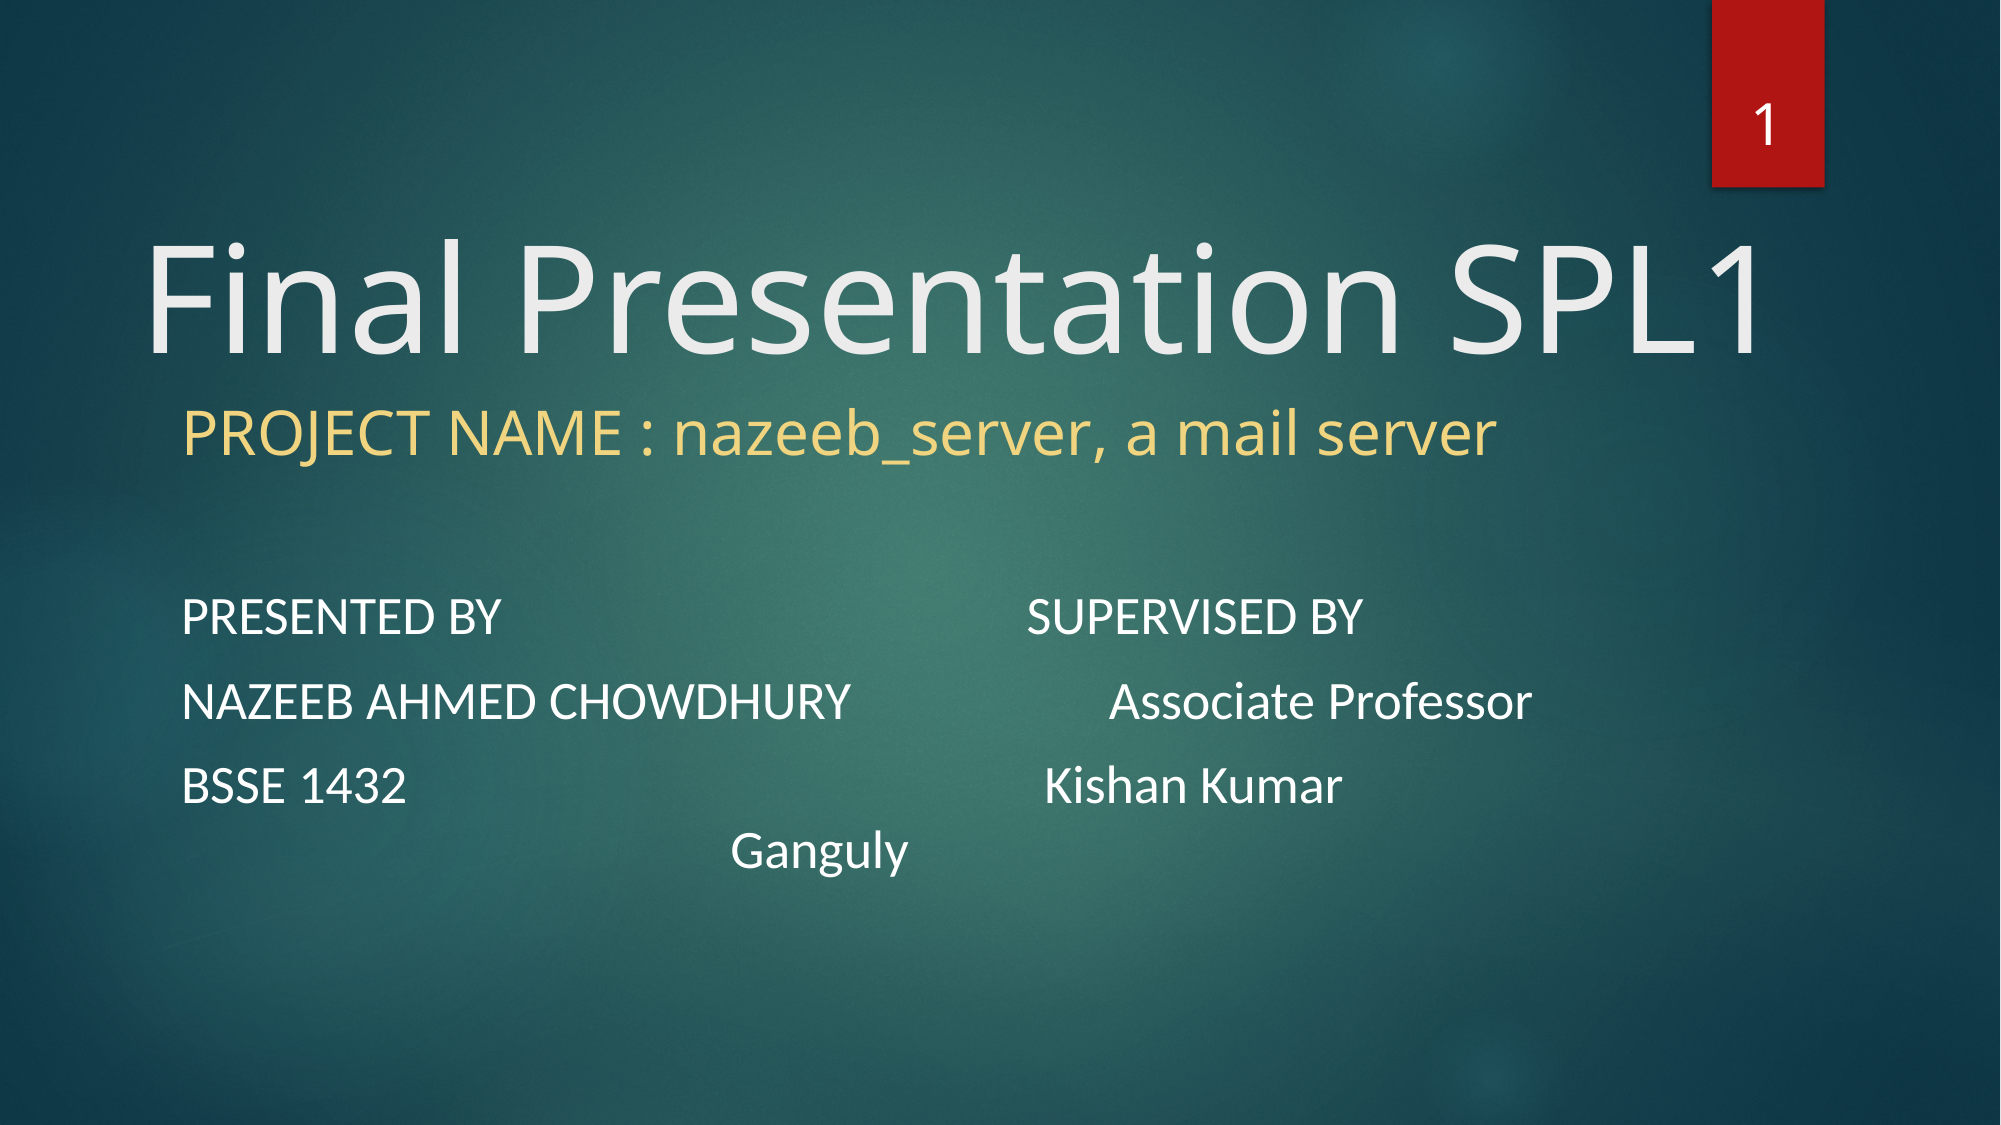

1
# Final Presentation SPL1
Project name : nazeeb_server, a mail server
Presented by Supervised By
Nazeeb Ahmed Chowdhury Associate Professor
Bsse 1432 Kishan Kumar Ganguly